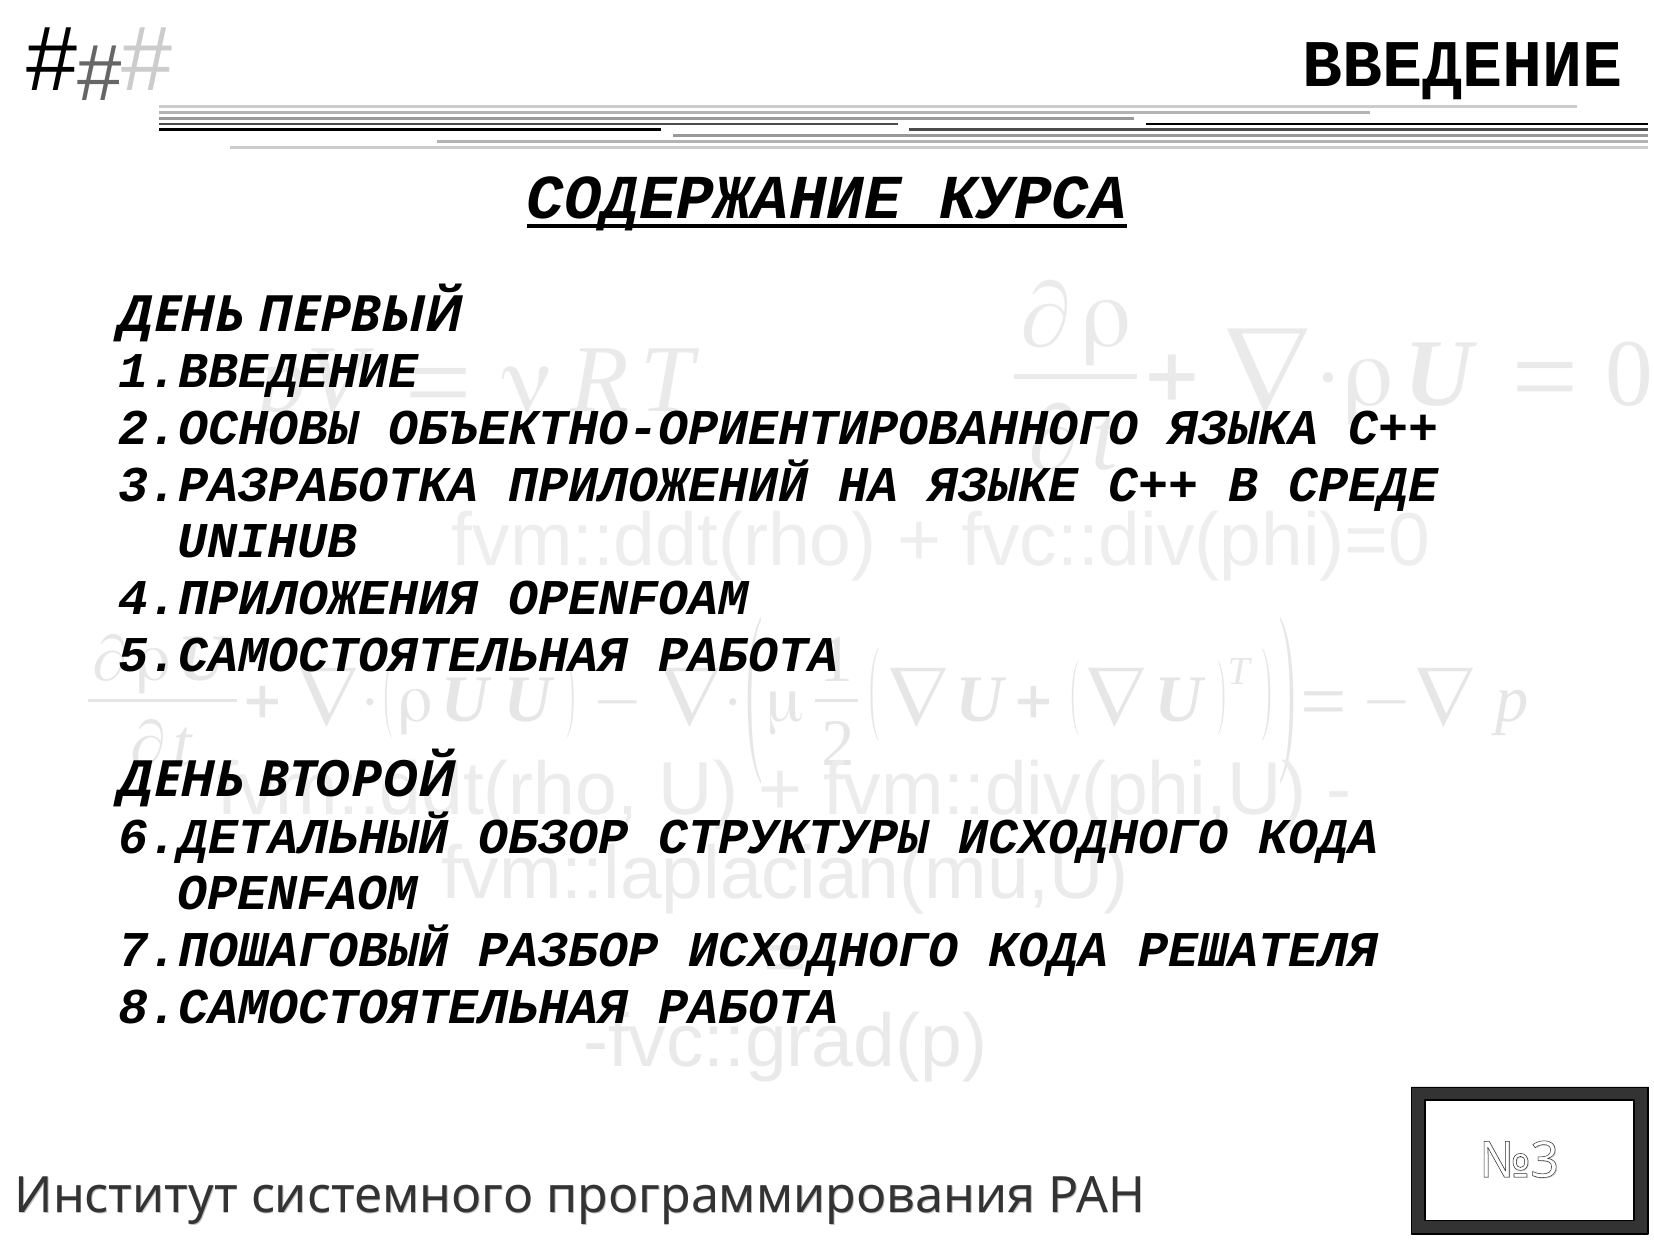

# СОДЕРЖАНИЕ КУРСА
ДЕНЬ ПЕРВЫЙ
1.ВВЕДЕНИЕ
2.ОСНОВЫ ОБЪЕКТНО-ОРИЕНТИРОВАННОГО ЯЗЫКА C++
3.РАЗРАБОТКА ПРИЛОЖЕНИЙ НА ЯЗЫКЕ C++ В СРЕДЕ UNIHUB
4.ПРИЛОЖЕНИЯ OPENFOAM
5.САМОСТОЯТЕЛЬНАЯ РАБОТА
ДЕНЬ ВТОРОЙ
6.ДЕТАЛЬНЫЙ ОБЗОР СТРУКТУРЫ ИСХОДНОГО КОДА OPENFAOM
7.ПОШАГОВЫЙ РАЗБОР ИСХОДНОГО КОДА РЕШАТЕЛЯ
8.САМОСТОЯТЕЛЬНАЯ РАБОТА